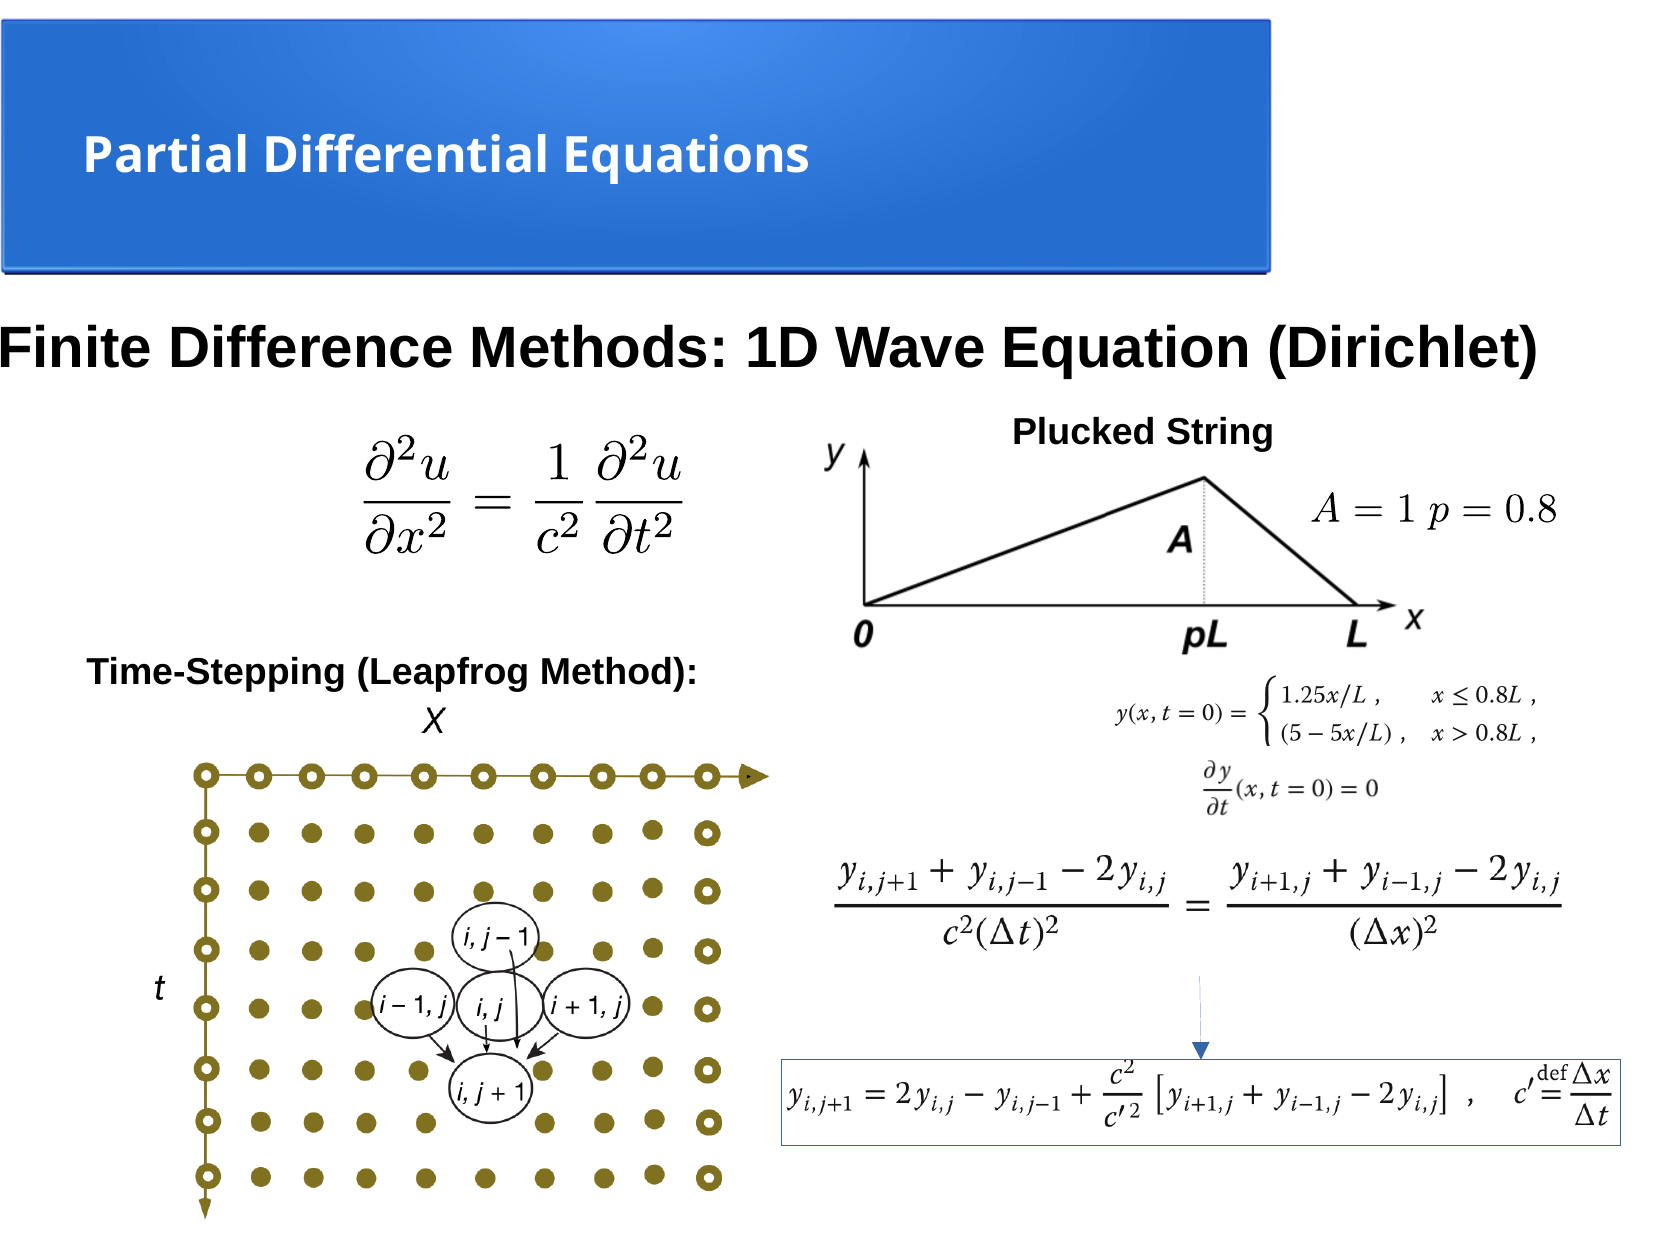

Partial Differential Equations
Finite Difference Methods: 1D Wave Equation (Dirichlet)
Plucked String
 Time-Stepping (Leapfrog Method):